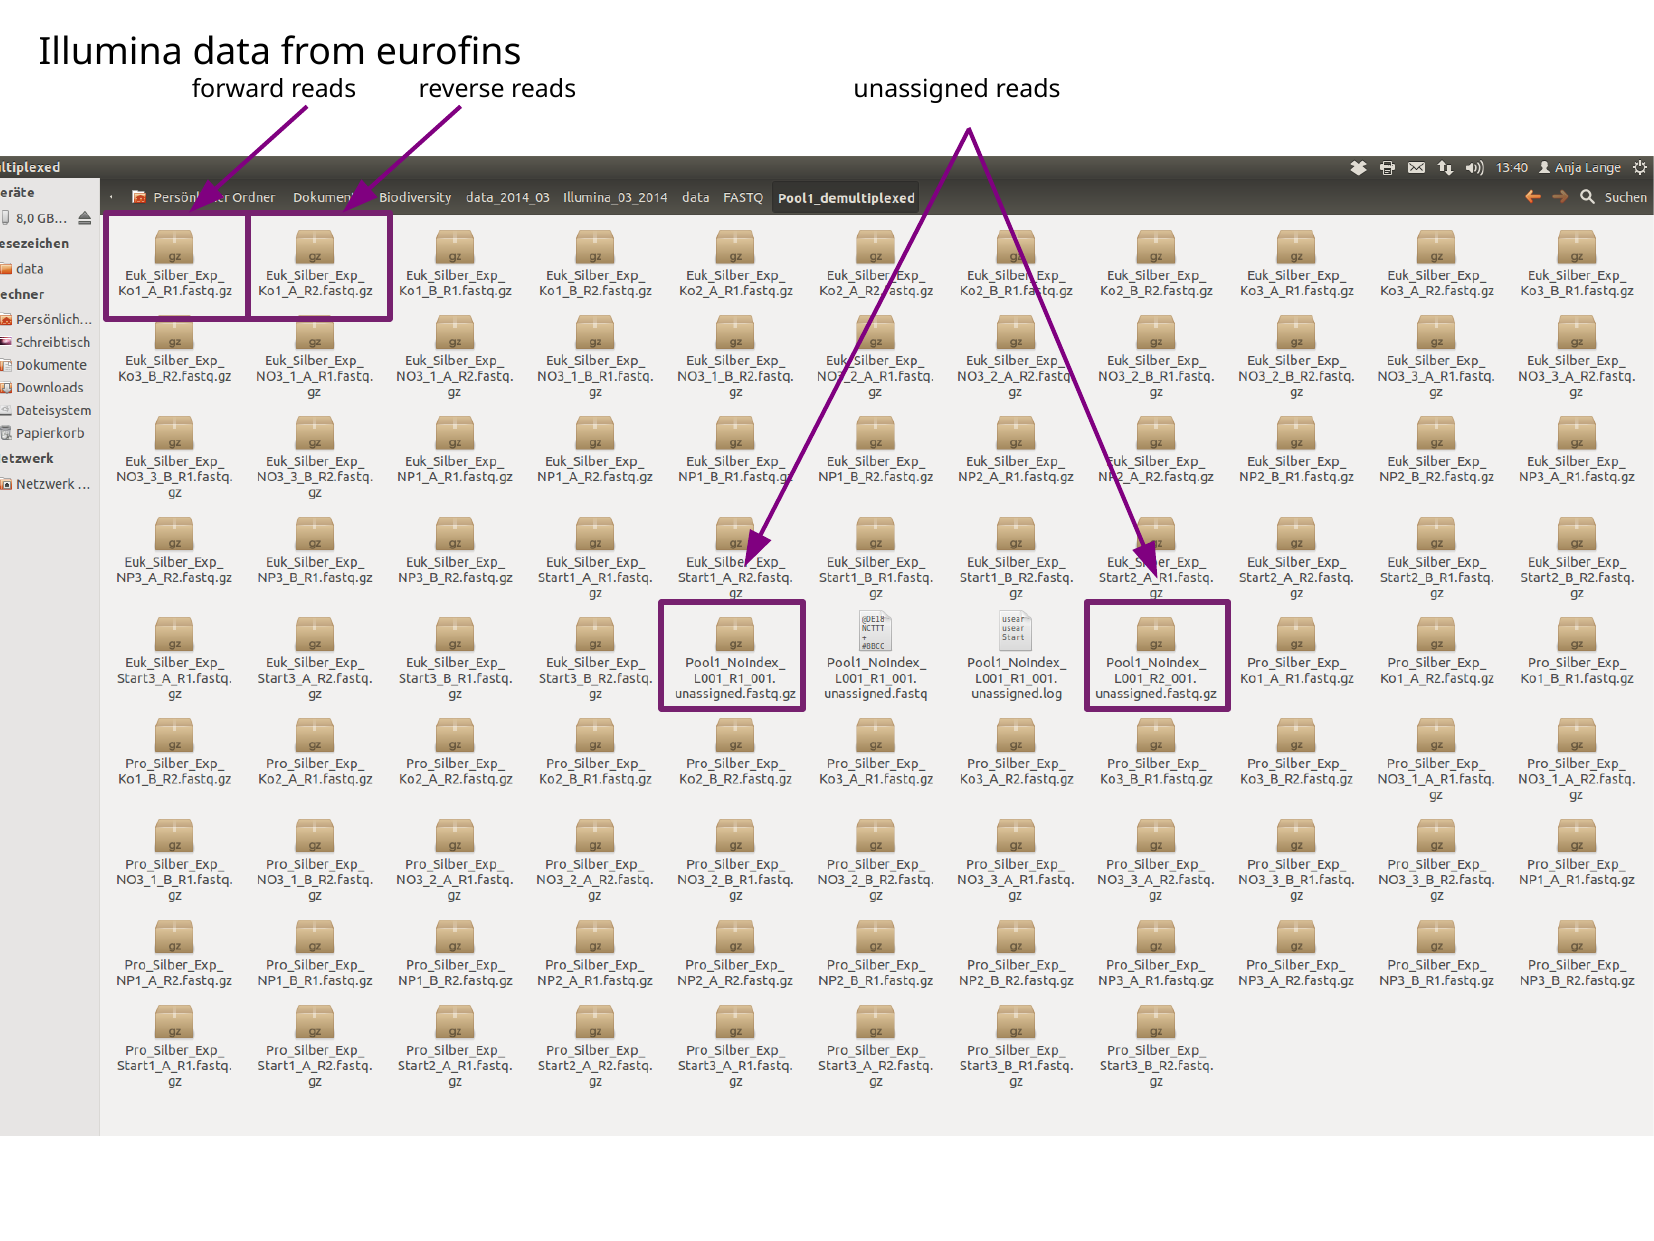

Illumina data from eurofins
forward reads
reverse reads
unassigned reads